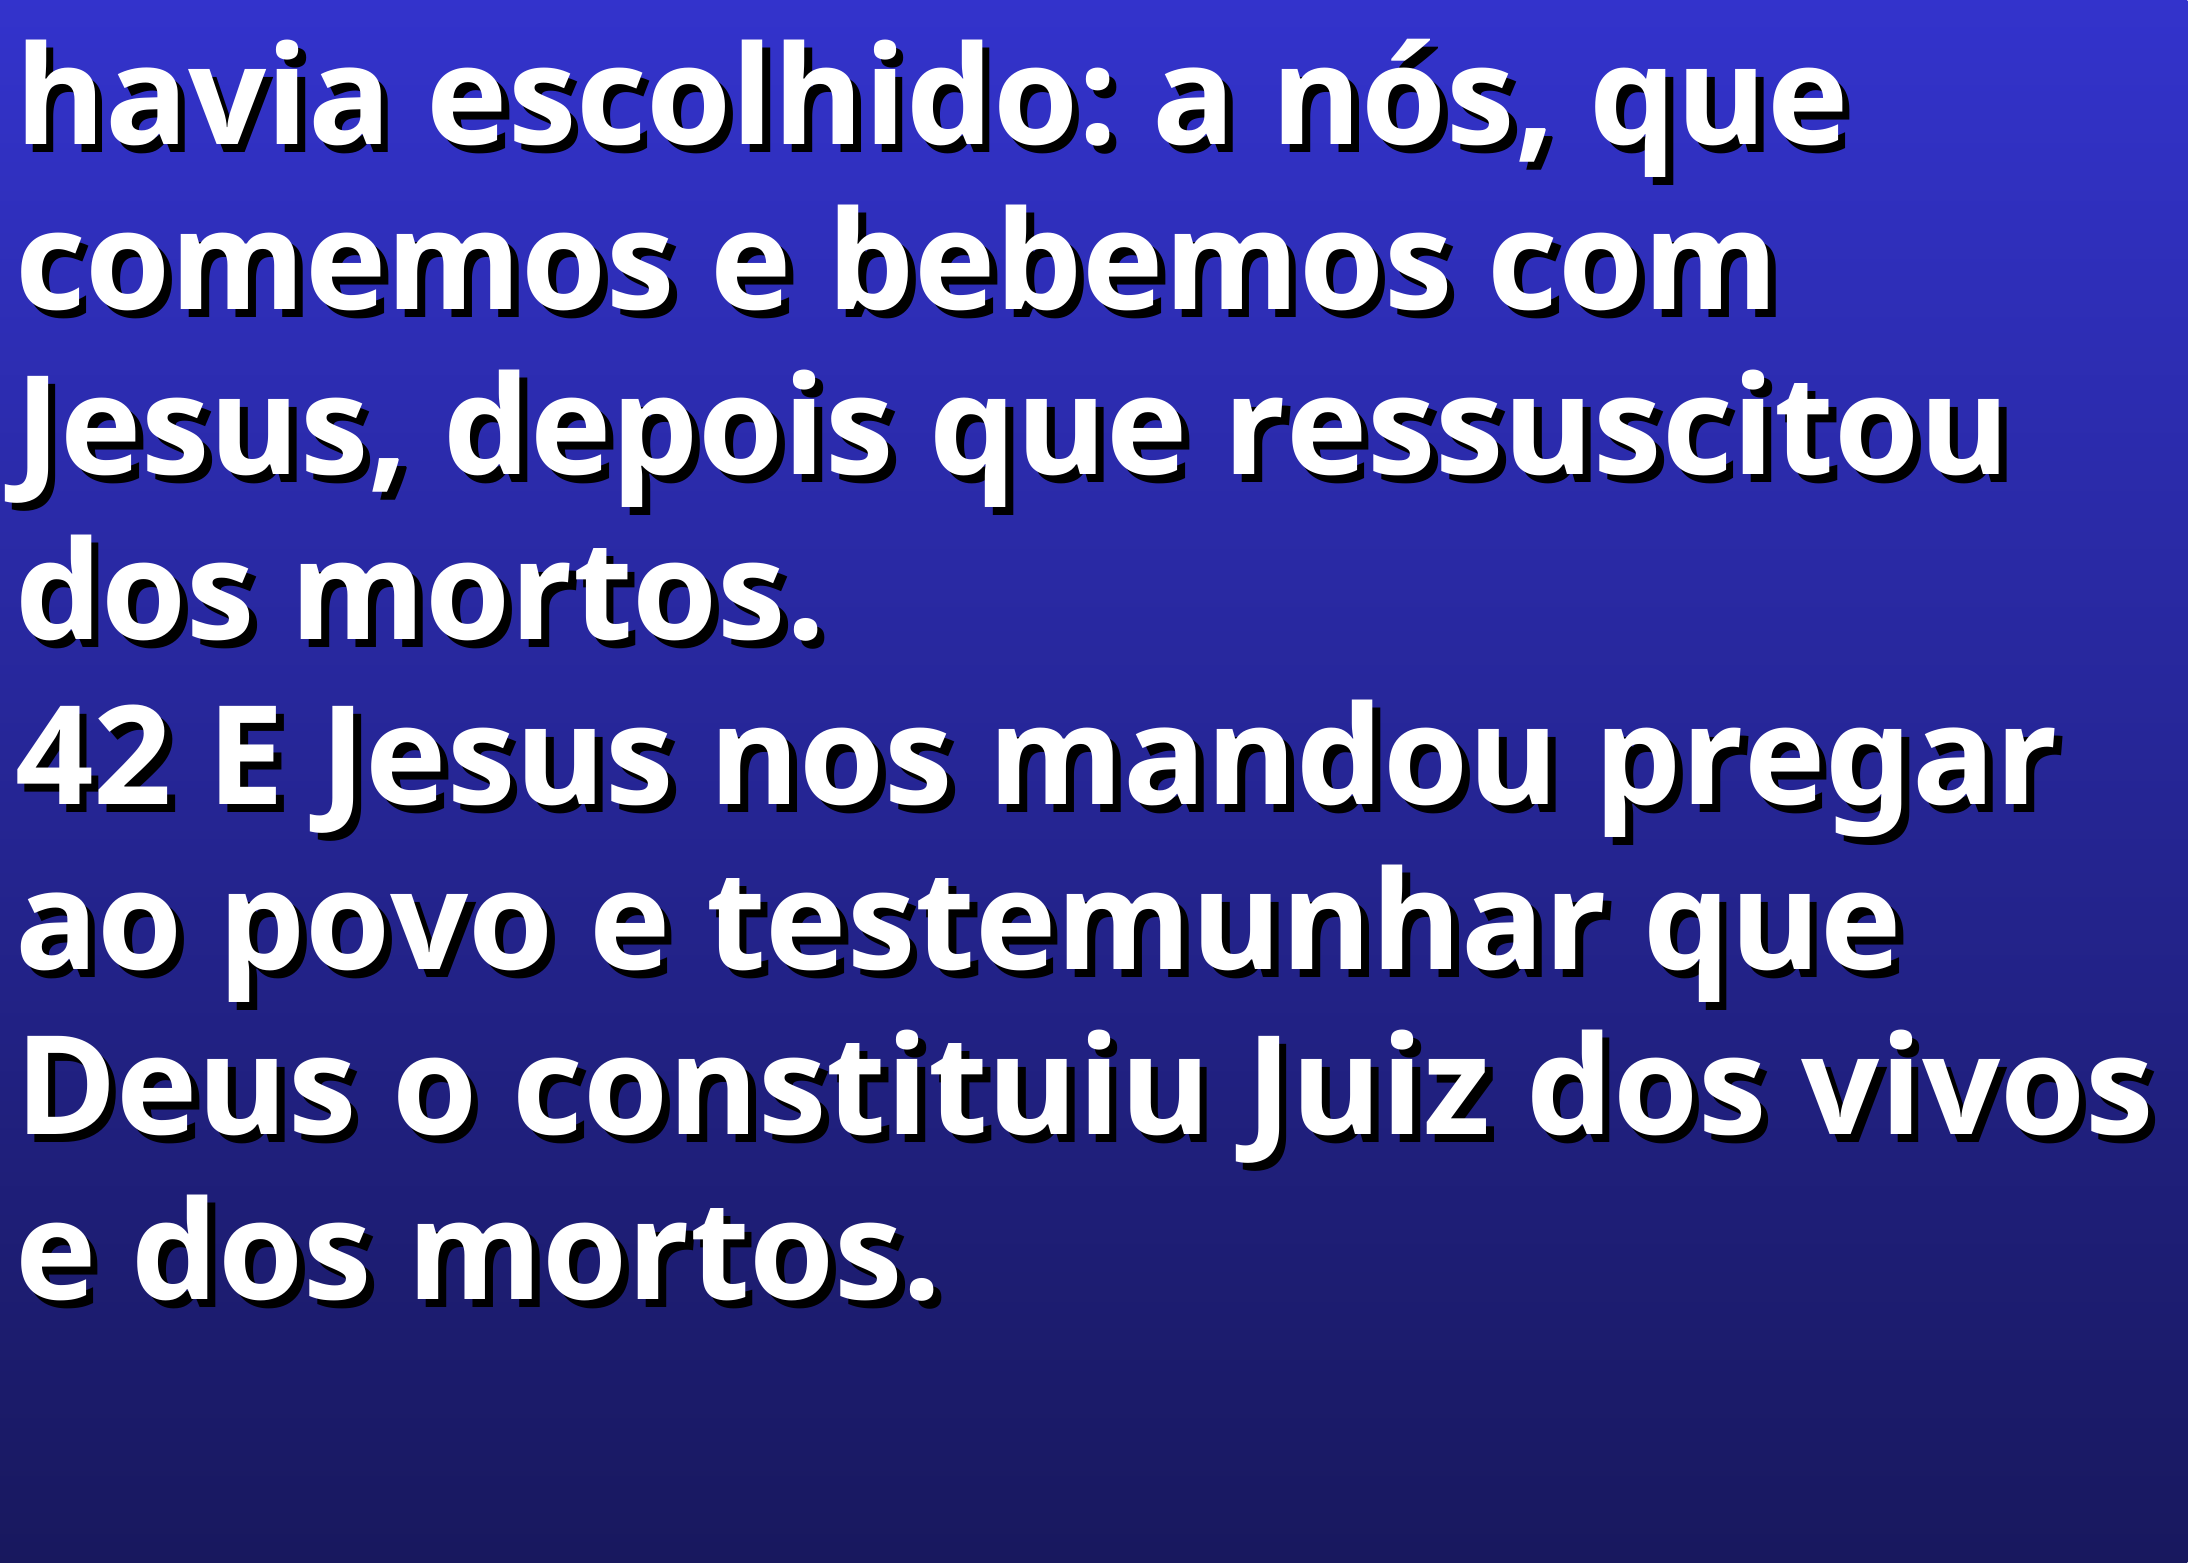

havia escolhido: a nós, que comemos e bebemos com Jesus, depois que ressuscitou dos mortos.
42 E Jesus nos mandou pregar ao povo e testemunhar que Deus o constituiu Juiz dos vivos e dos mortos.